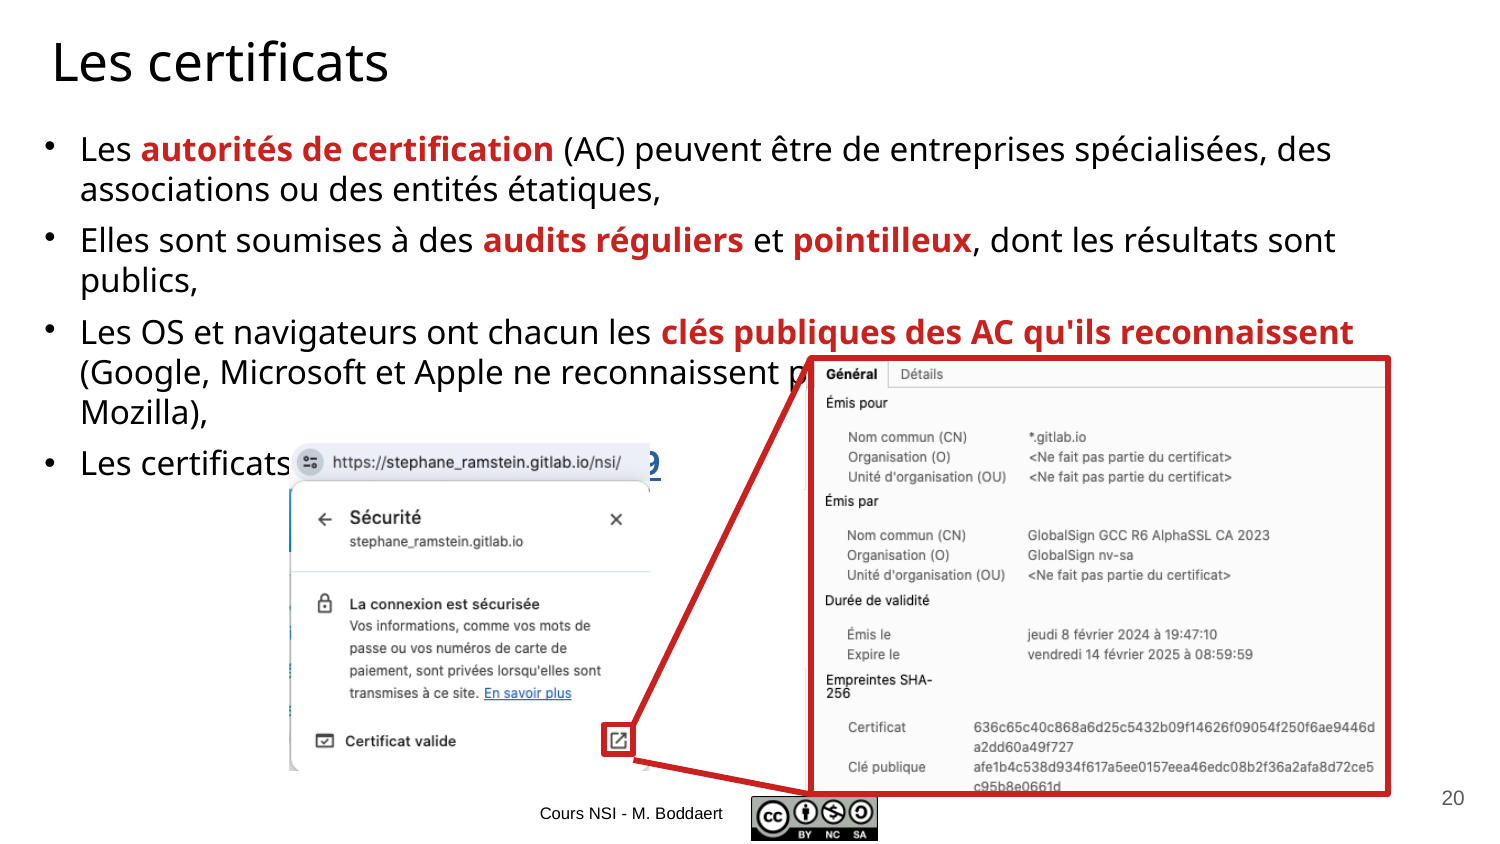

# Les certificats
Les autorités de certification (AC) peuvent être de entreprises spécialisées, des associations ou des entités étatiques,
Elles sont soumises à des audits réguliers et pointilleux, dont les résultats sont publics,
Les OS et navigateurs ont chacun les clés publiques des AC qu'ils reconnaissent (Google, Microsoft et Apple ne reconnaissent pas exactement les mêmes AC que Mozilla),
Les certificats suivent la norme X.509